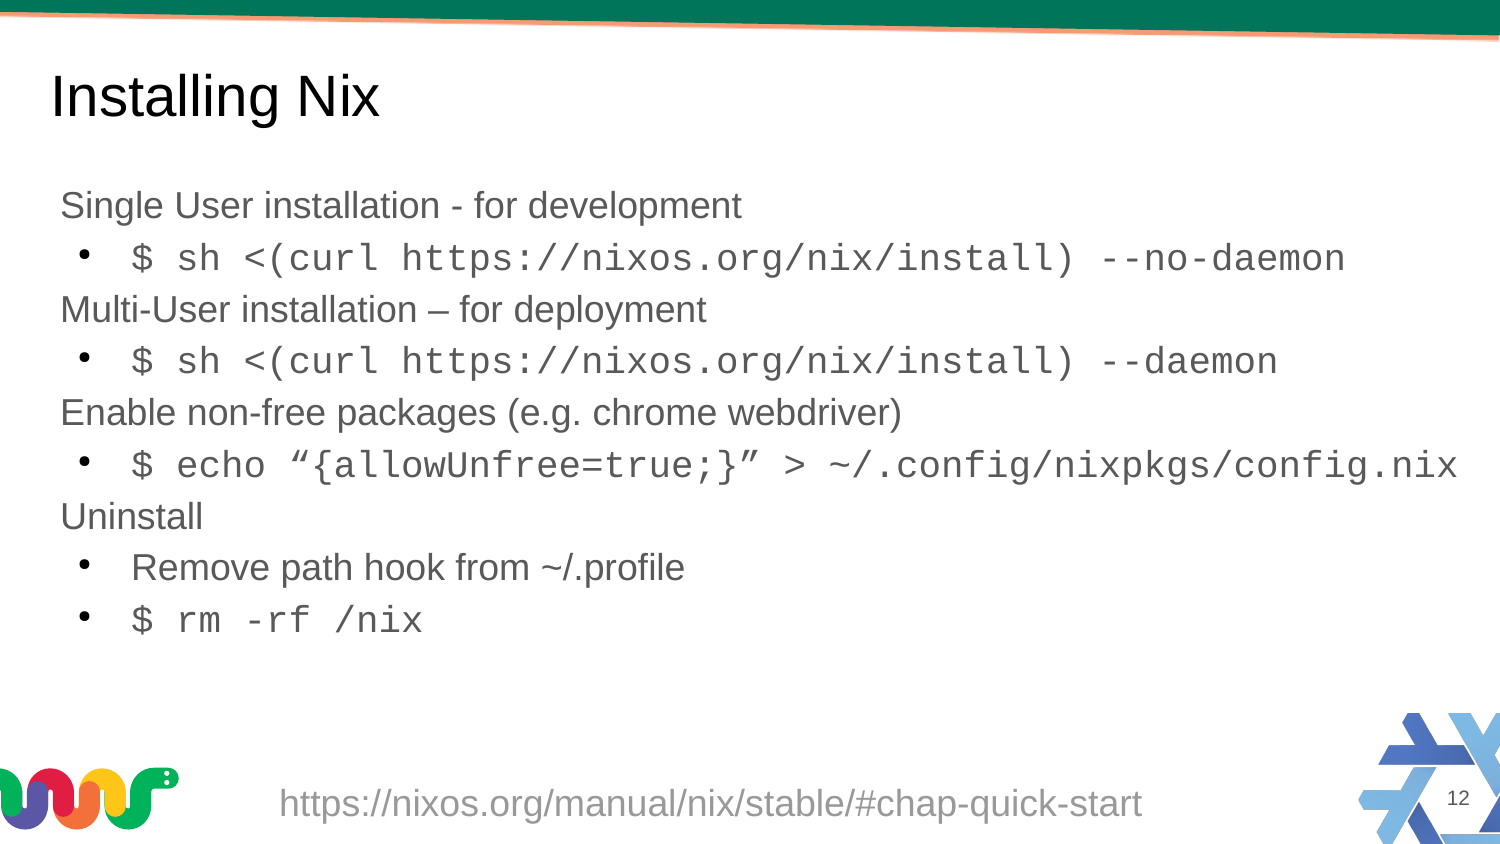

Installing Nix
# Single User installation - for development
$ sh <(curl https://nixos.org/nix/install) --no-daemon
Multi-User installation – for deployment
$ sh <(curl https://nixos.org/nix/install) --daemon
Enable non-free packages (e.g. chrome webdriver)
$ echo “{allowUnfree=true;}” > ~/.config/nixpkgs/config.nix
Uninstall
Remove path hook from ~/.profile
$ rm -rf /nix
12
https://nixos.org/manual/nix/stable/#chap-quick-start